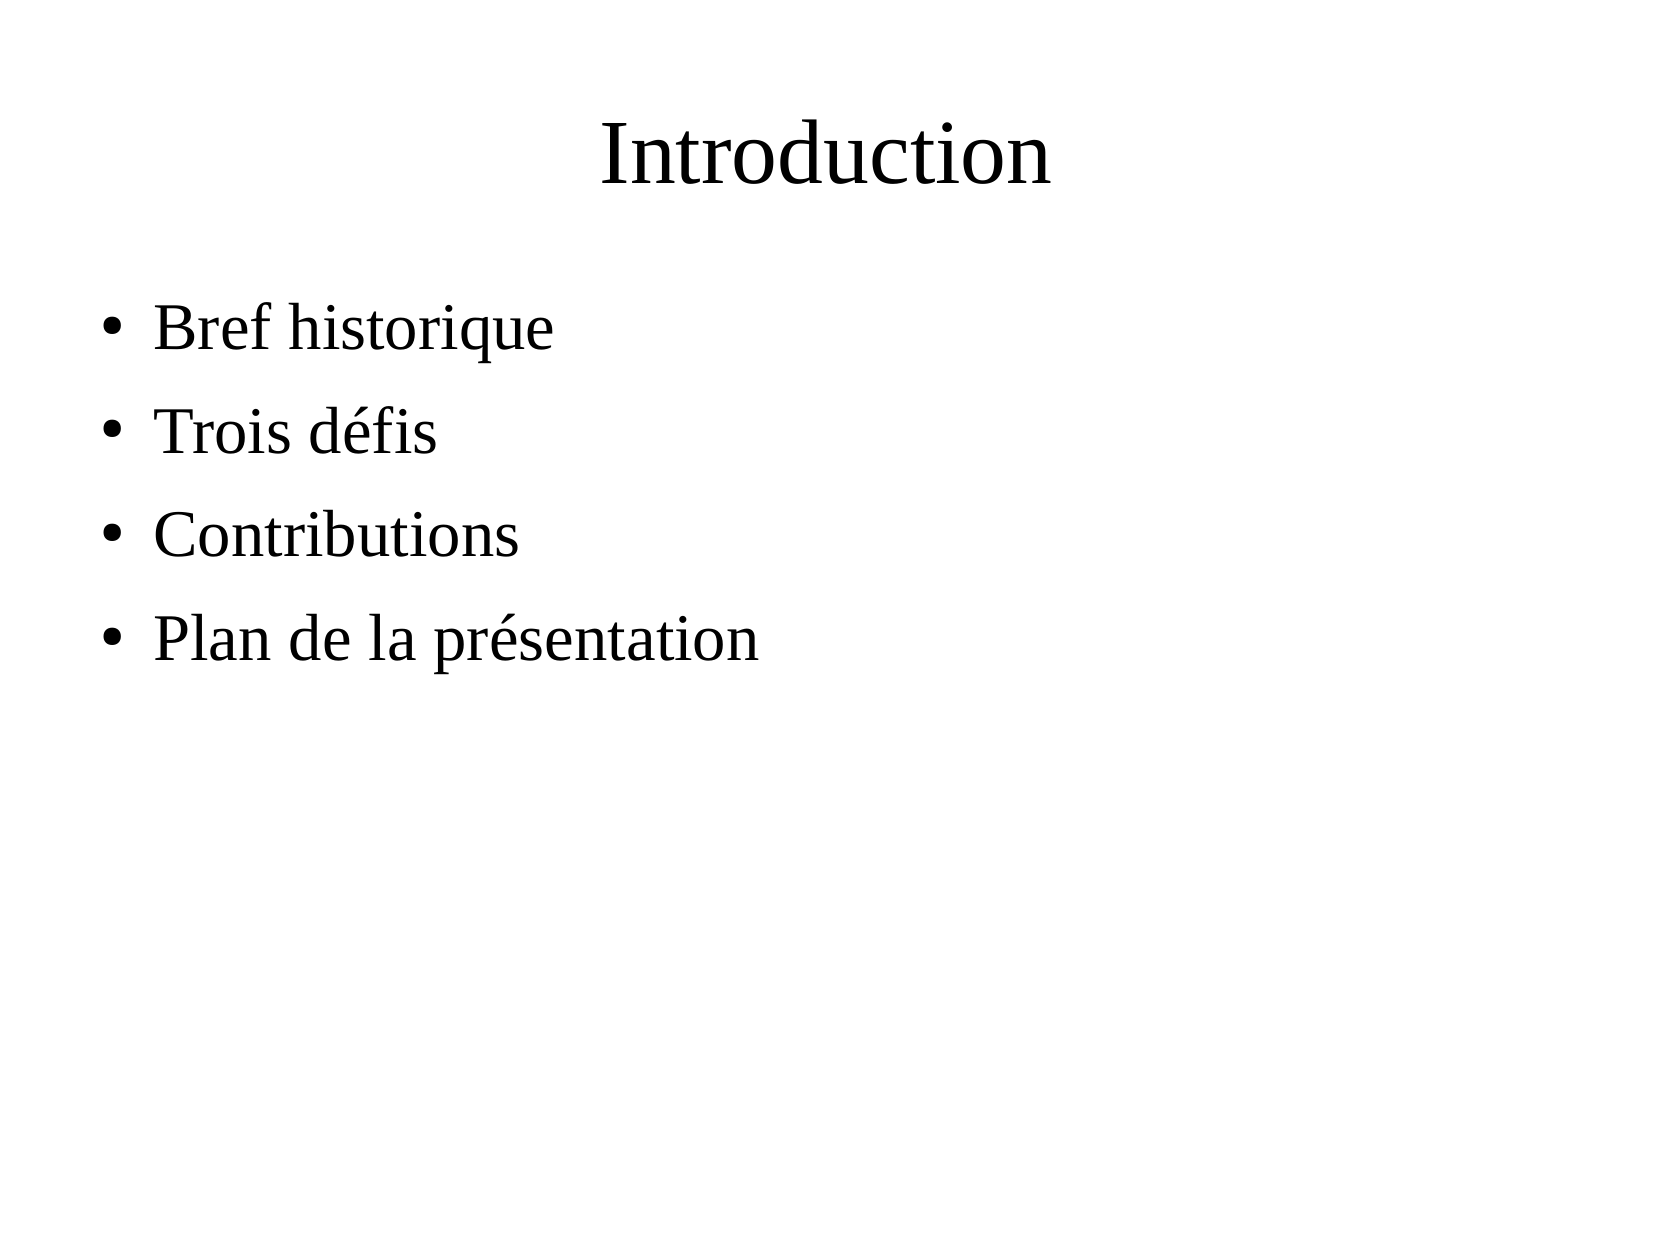

# Introduction
Bref historique
Trois défis
Contributions
Plan de la présentation